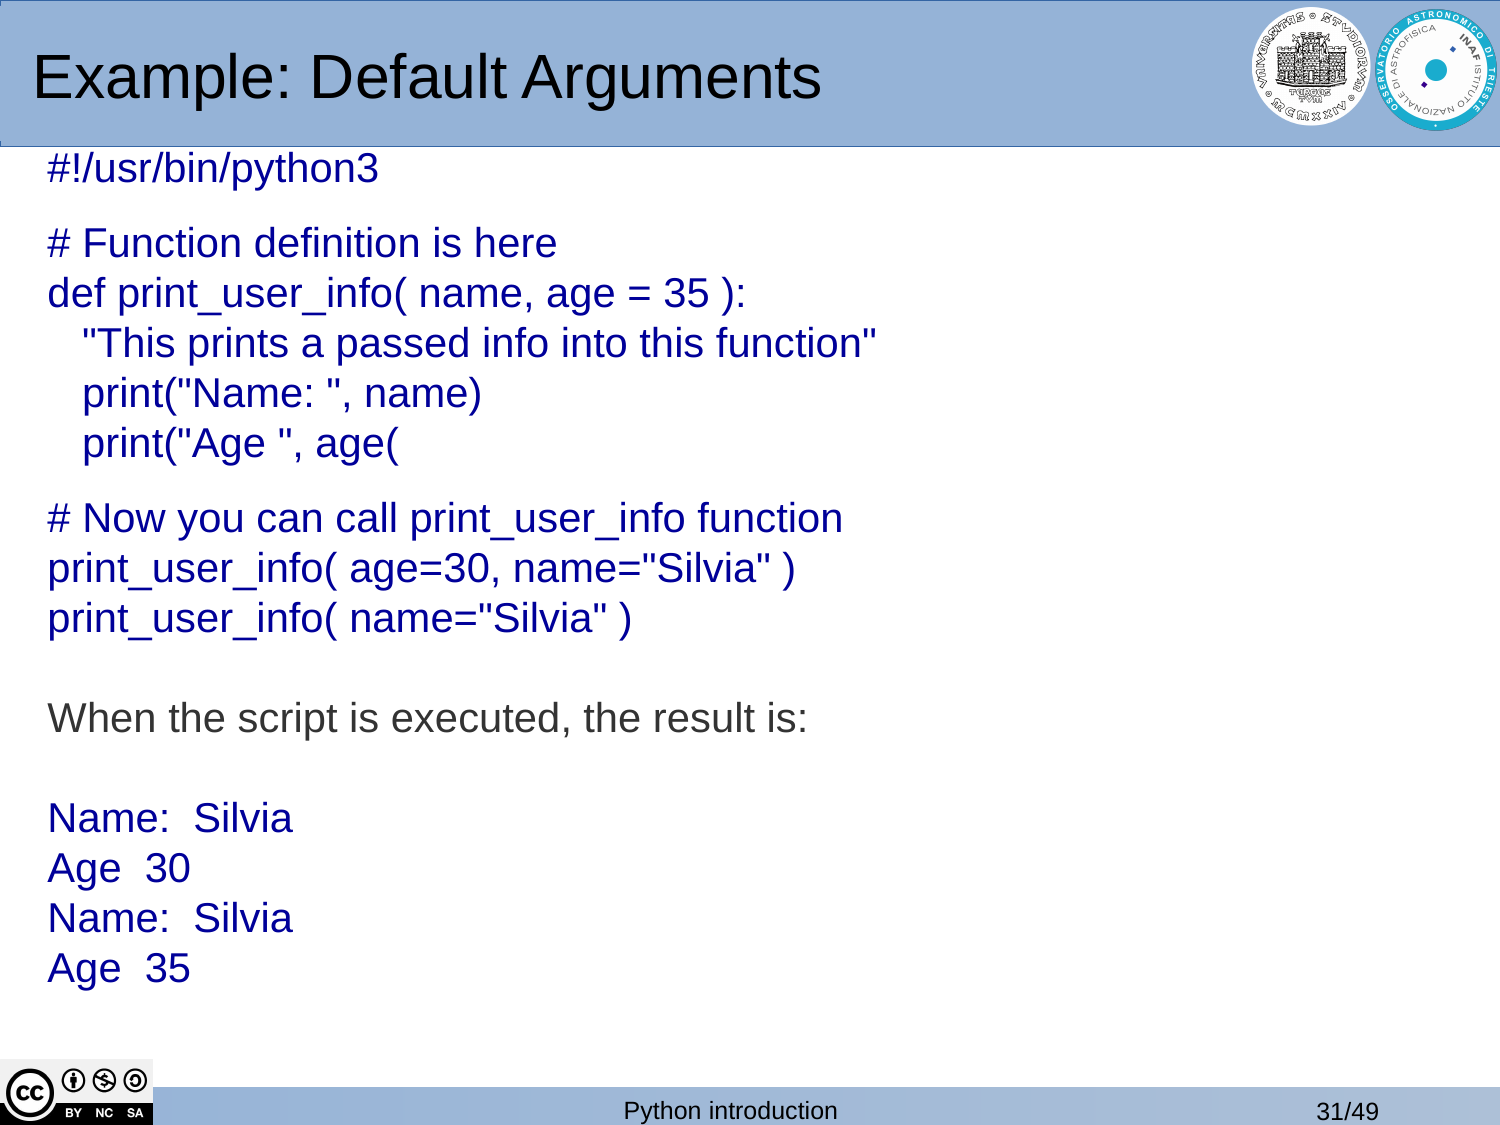

Example: Default Arguments
# #!/usr/bin/python3
# Function definition is here
def print_user_info( name, age = 35 ):
 "This prints a passed info into this function"
 print("Name: ", name)
 print("Age ", age(
# Now you can call print_user_info function
print_user_info( age=30, name="Silvia" )
print_user_info( name="Silvia" )
When the script is executed, the result is:
Name: Silvia
Age 30
Name: Silvia
Age 35